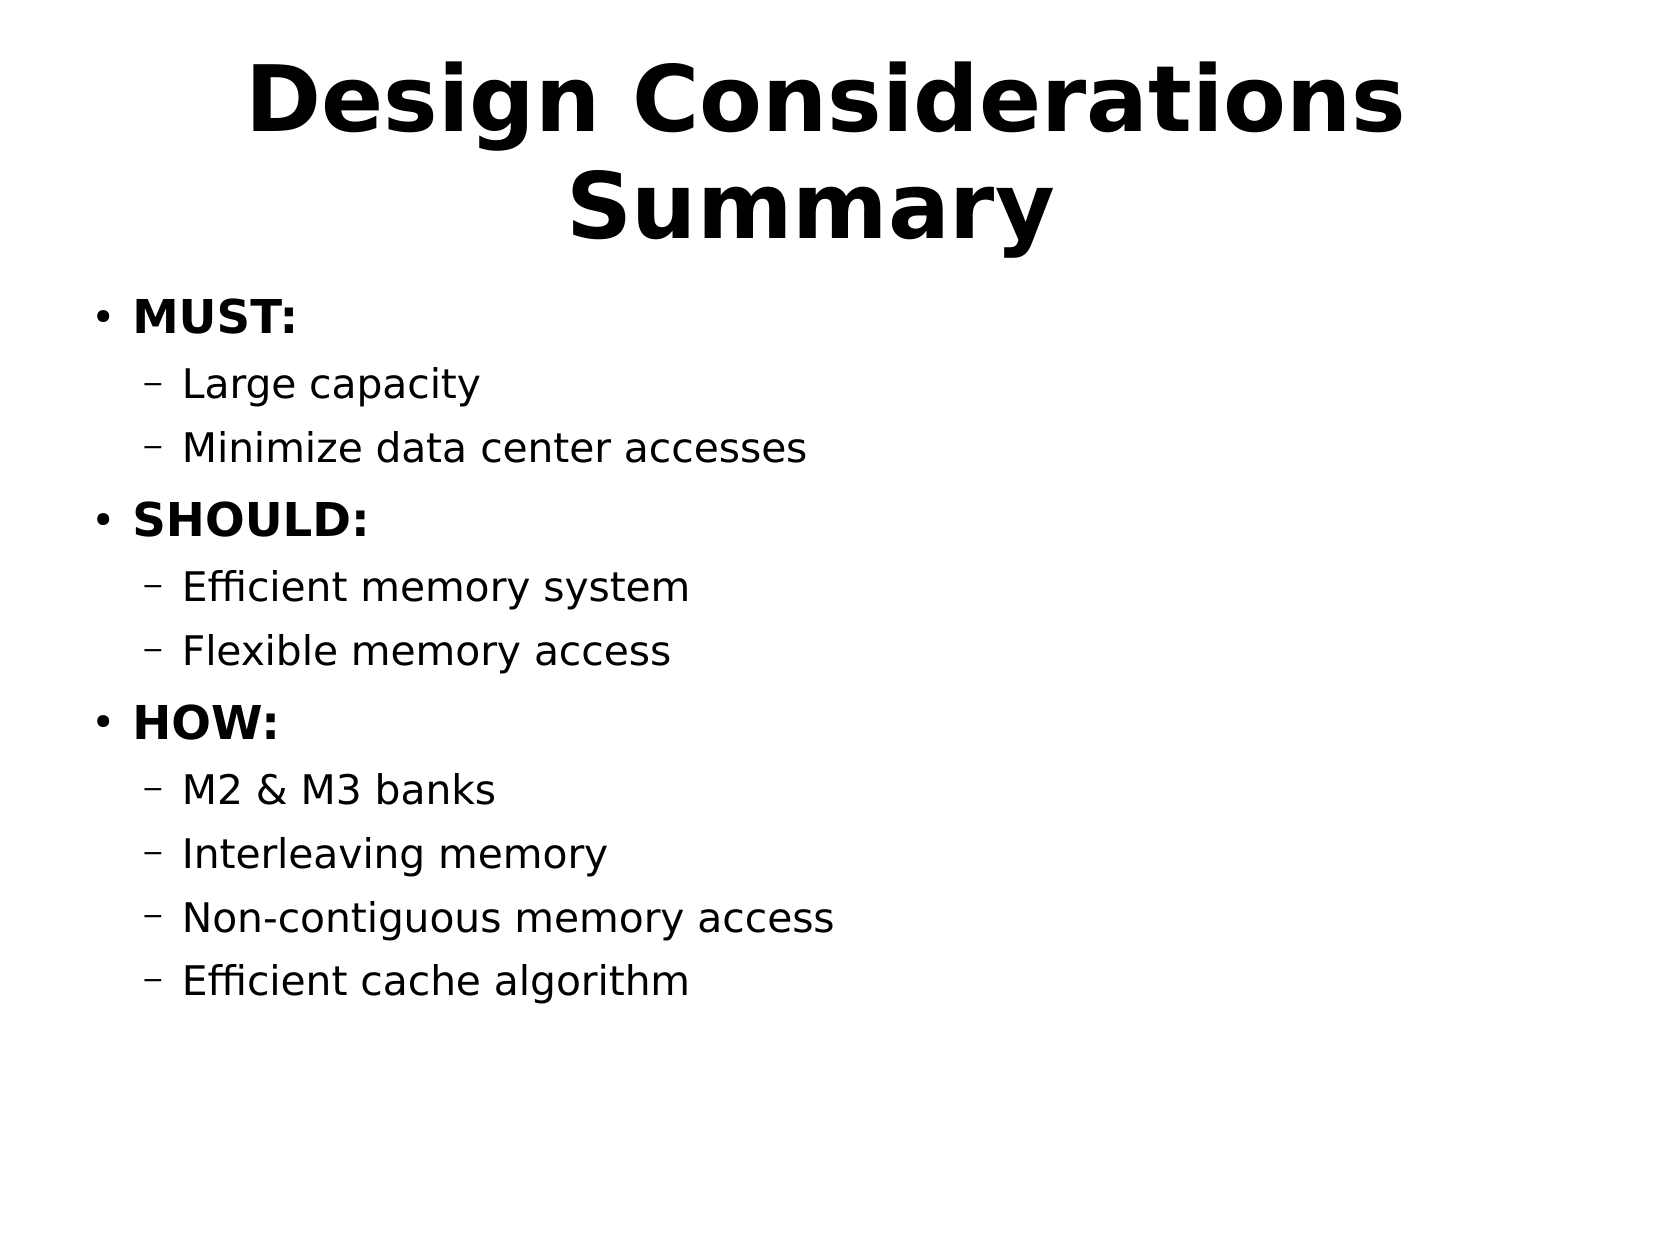

# Design Considerations Summary
MUST:
Large capacity
Minimize data center accesses
SHOULD:
Efficient memory system
Flexible memory access
HOW:
M2 & M3 banks
Interleaving memory
Non-contiguous memory access
Efficient cache algorithm